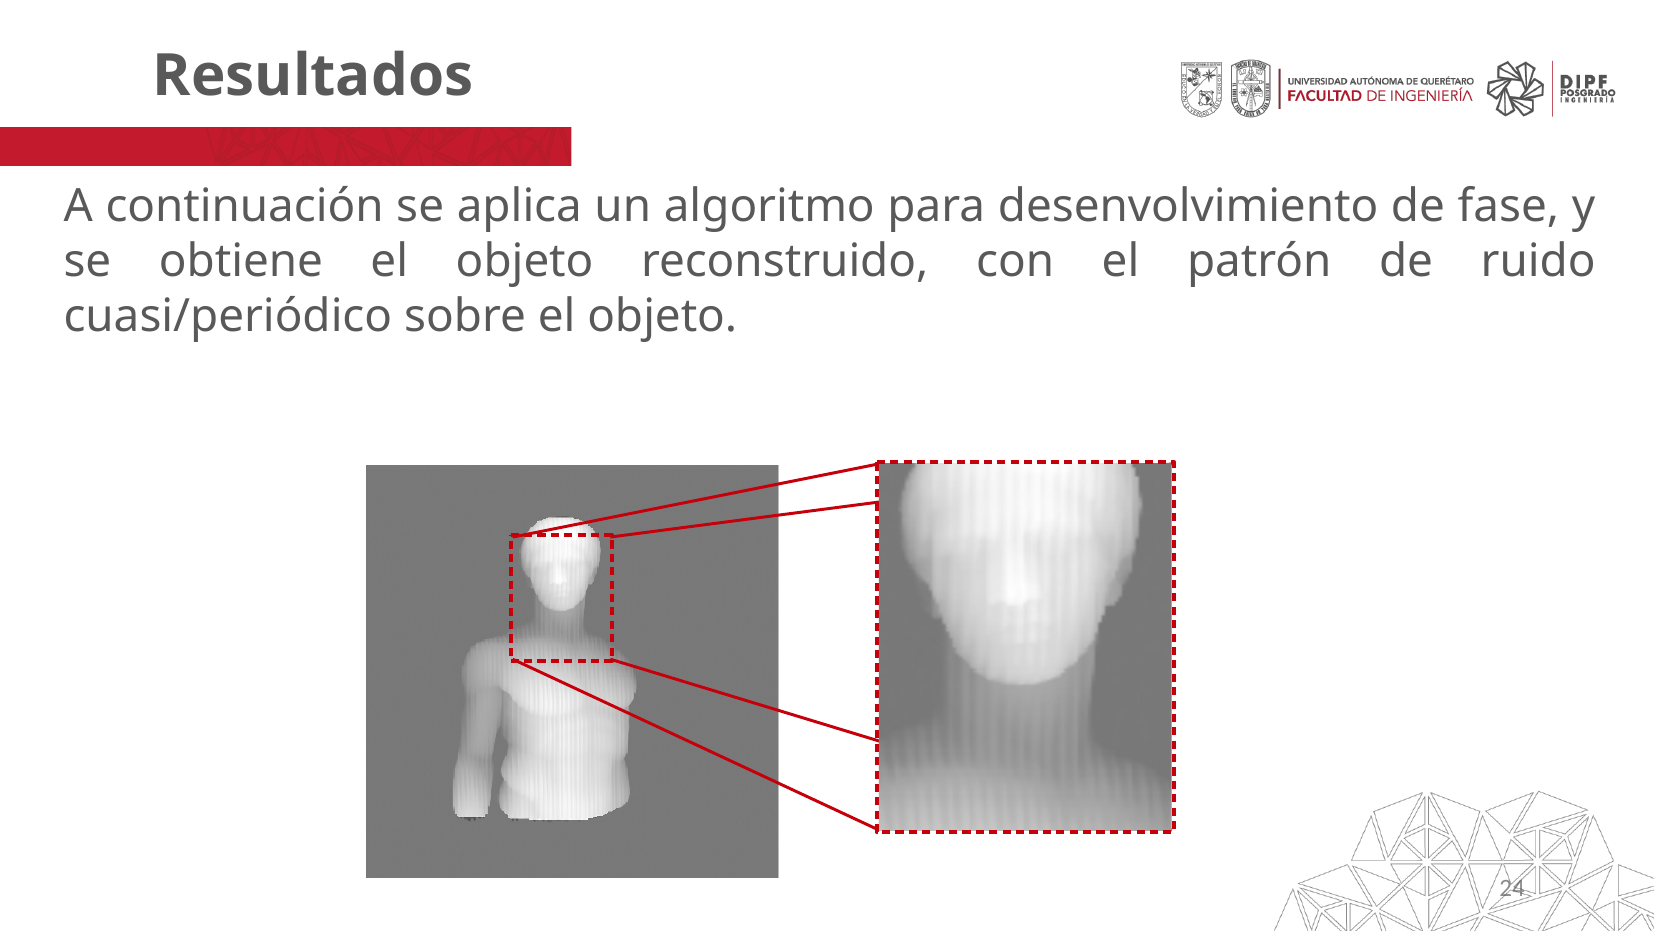

Resultados
A continuación se aplica un algoritmo para desenvolvimiento de fase, y se obtiene el objeto reconstruido, con el patrón de ruido cuasi/periódico sobre el objeto.
24